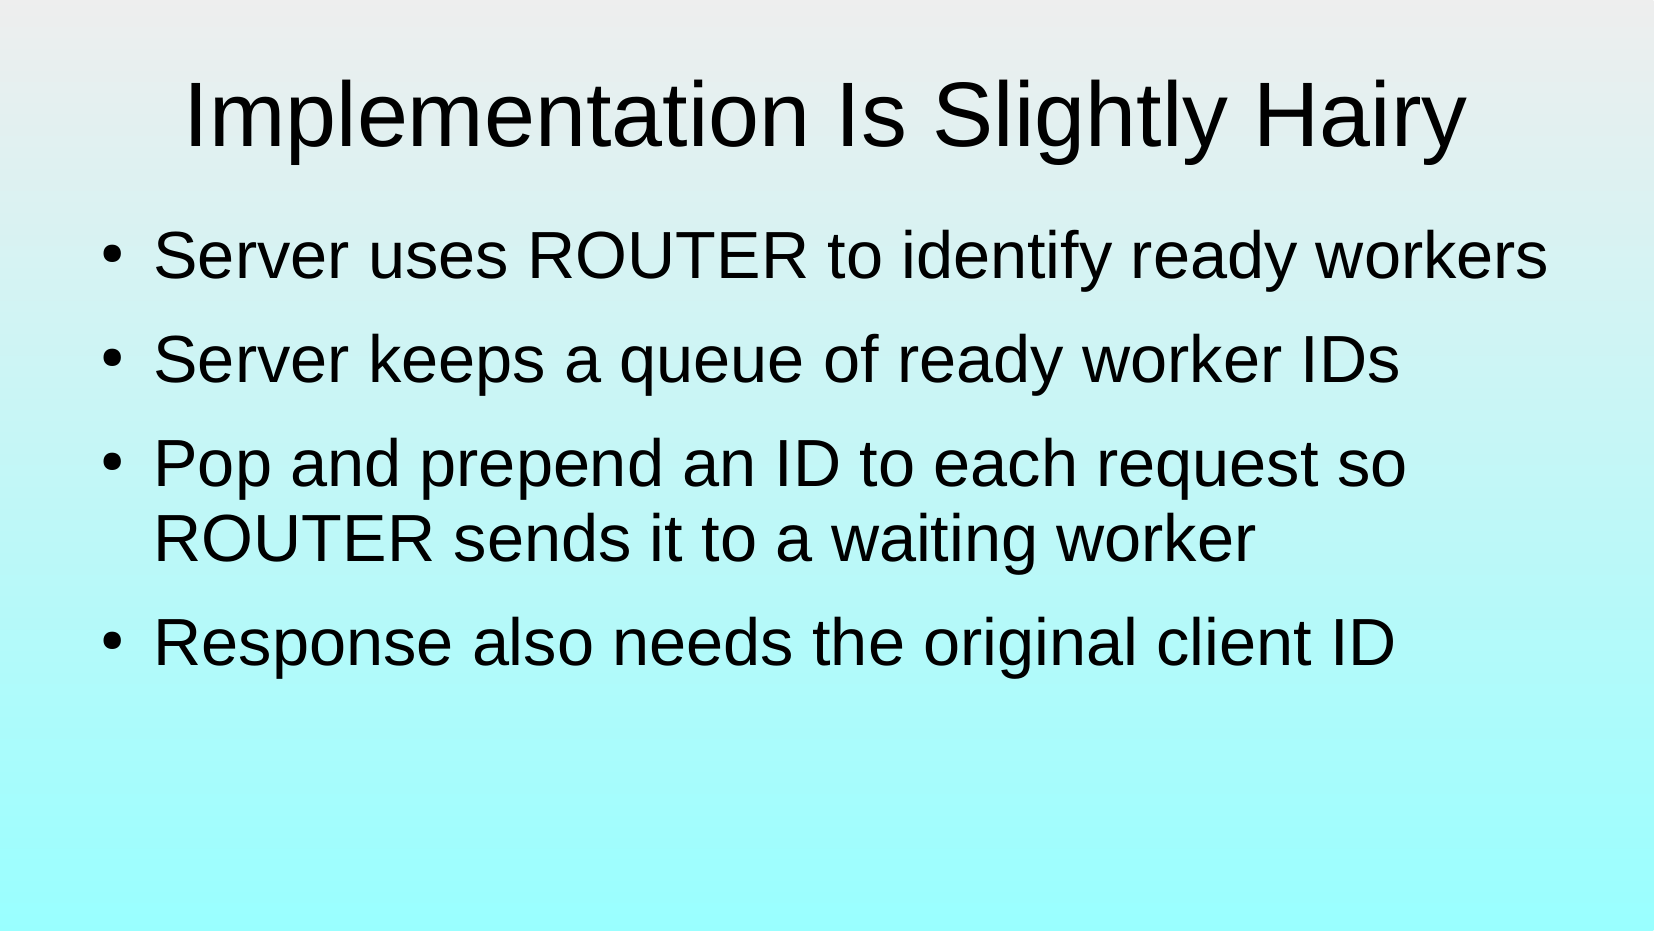

# Implementation Is Slightly Hairy
Server uses ROUTER to identify ready workers
Server keeps a queue of ready worker IDs
Pop and prepend an ID to each request so ROUTER sends it to a waiting worker
Response also needs the original client ID